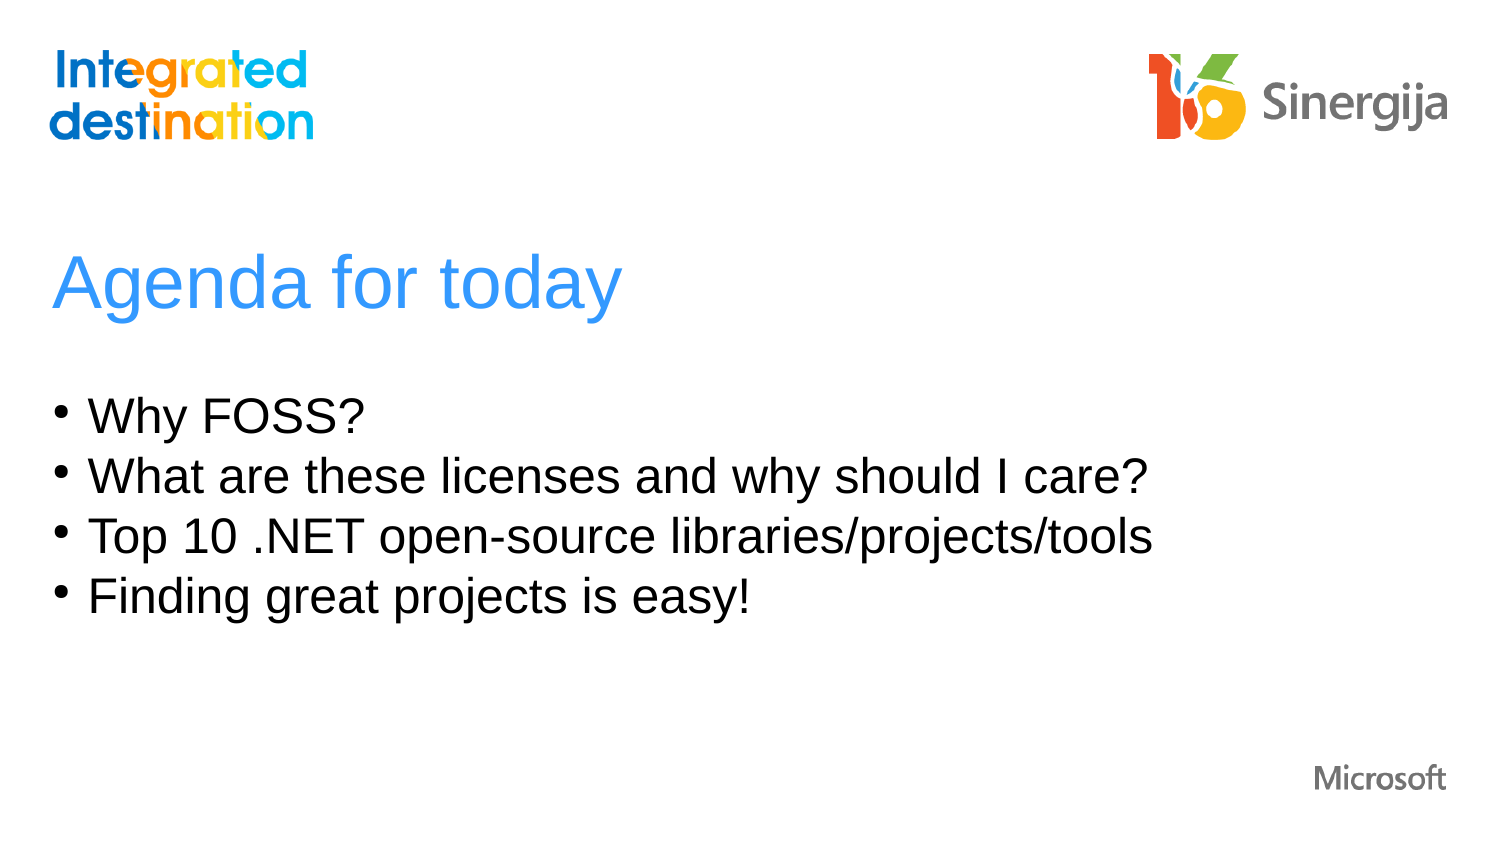

Agenda for today
Why FOSS?
What are these licenses and why should I care?
Top 10 .NET open-source libraries/projects/tools
Finding great projects is easy!